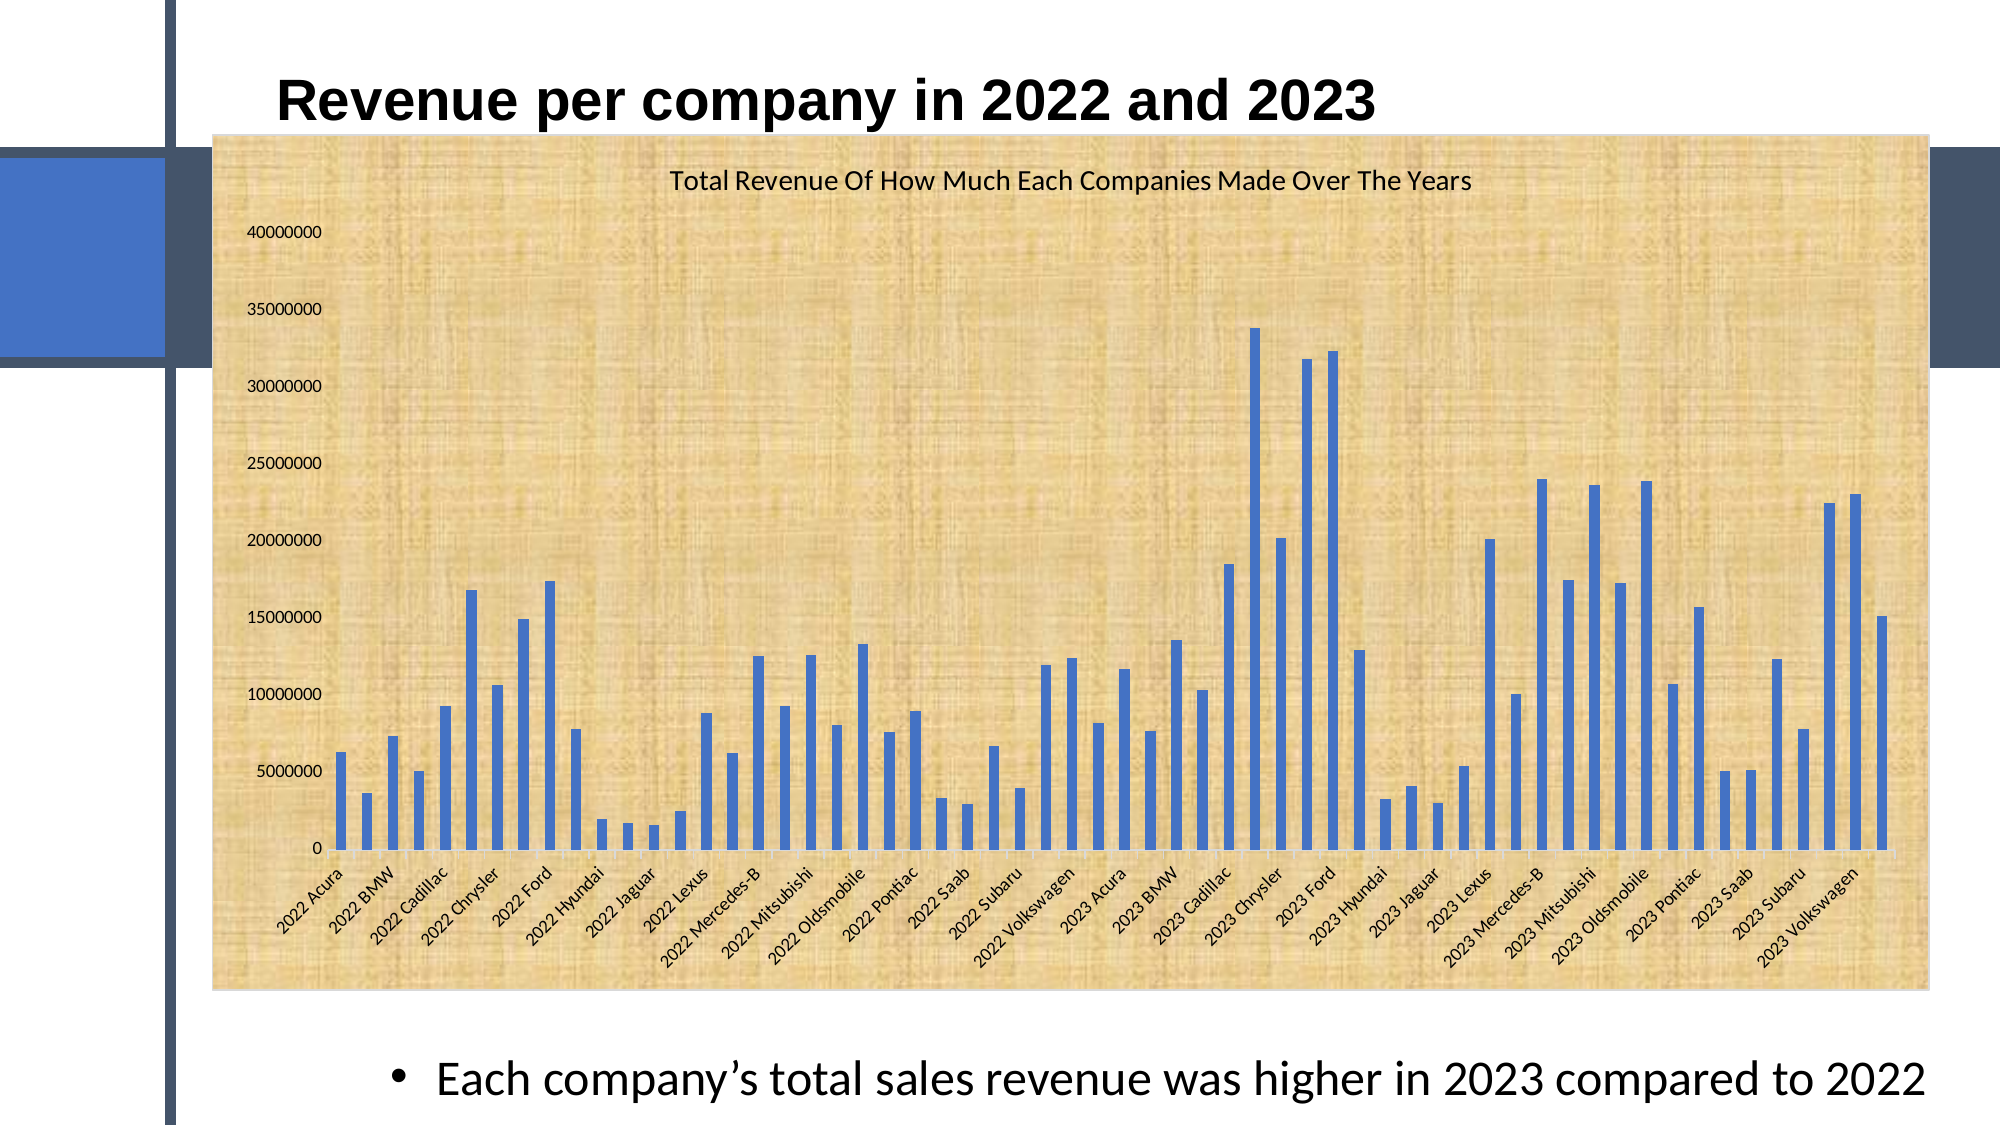

# Revenue per company in 2022 and 2023
### Chart: Total Revenue Of How Much Each Companies Made Over The Years
| Category | Total |
|---|---|
| 2022 Acura | 6316140.0 |
| 2022 Audi | 3719886.0 |
| 2022 BMW | 7420852.0 |
| 2022 Buick | 5139748.0 |
| 2022 Cadillac | 9369470.0 |
| 2022 Chevrolet | 16836442.0 |
| 2022 Chrysler | 10685767.0 |
| 2022 Dodge | 14977029.0 |
| 2022 Ford | 17427023.0 |
| 2022 Honda | 7843889.0 |
| 2022 Hyundai | 2008217.0 |
| 2022 Infiniti | 1723516.0 |
| 2022 Jaguar | 1600008.0 |
| 2022 Jeep | 2504905.0 |
| 2022 Lexus | 8849870.0 |
| 2022 Lincoln | 6304668.0 |
| 2022 Mercedes-B | 12563656.0 |
| 2022 Mercury | 9332846.0 |
| 2022 Mitsubishi | 12673696.0 |
| 2022 Nissan | 8070193.0 |
| 2022 Oldsmobile | 13344956.0 |
| 2022 Plymouth | 7671241.0 |
| 2022 Pontiac | 8977332.0 |
| 2022 Porsche | 3372882.0 |
| 2022 Saab | 2958790.0 |
| 2022 Saturn | 6710766.0 |
| 2022 Subaru | 4035932.0 |
| 2022 Toyota | 11986972.0 |
| 2022 Volkswagen | 12422833.0 |
| 2022 Volvo | 8220455.0 |
| 2023 Acura | 11755315.0 |
| 2023 Audi | 7723755.0 |
| 2023 BMW | 13594045.0 |
| 2023 Buick | 10405248.0 |
| 2023 Cadillac | 18534894.0 |
| 2023 Chevrolet | 33886412.0 |
| 2023 Chrysler | 20221568.0 |
| 2023 Dodge | 31864812.0 |
| 2023 Ford | 32386534.0 |
| 2023 Honda | 12961866.0 |
| 2023 Hyundai | 3307755.0 |
| 2023 Infiniti | 4146524.0 |
| 2023 Jaguar | 3012867.0 |
| 2023 Jeep | 5443312.0 |
| 2023 Lexus | 20170339.0 |
| 2023 Lincoln | 10095606.0 |
| 2023 Mercedes-B | 24090490.0 |
| 2023 Mercury | 17523112.0 |
| 2023 Mitsubishi | 23667606.0 |
| 2023 Nissan | 17354920.0 |
| 2023 Oldsmobile | 23958569.0 |
| 2023 Plymouth | 10740637.0 |
| 2023 Pontiac | 15767793.0 |
| 2023 Porsche | 5124757.0 |
| 2023 Saab | 5177649.0 |
| 2023 Saturn | 12400508.0 |
| 2023 Subaru | 7813269.0 |
| 2023 Toyota | 22526907.0 |
| 2023 Volkswagen | 23084862.0 |
| 2023 Volvo | 15187167.0 |Each company’s total sales revenue was higher in 2023 compared to 2022